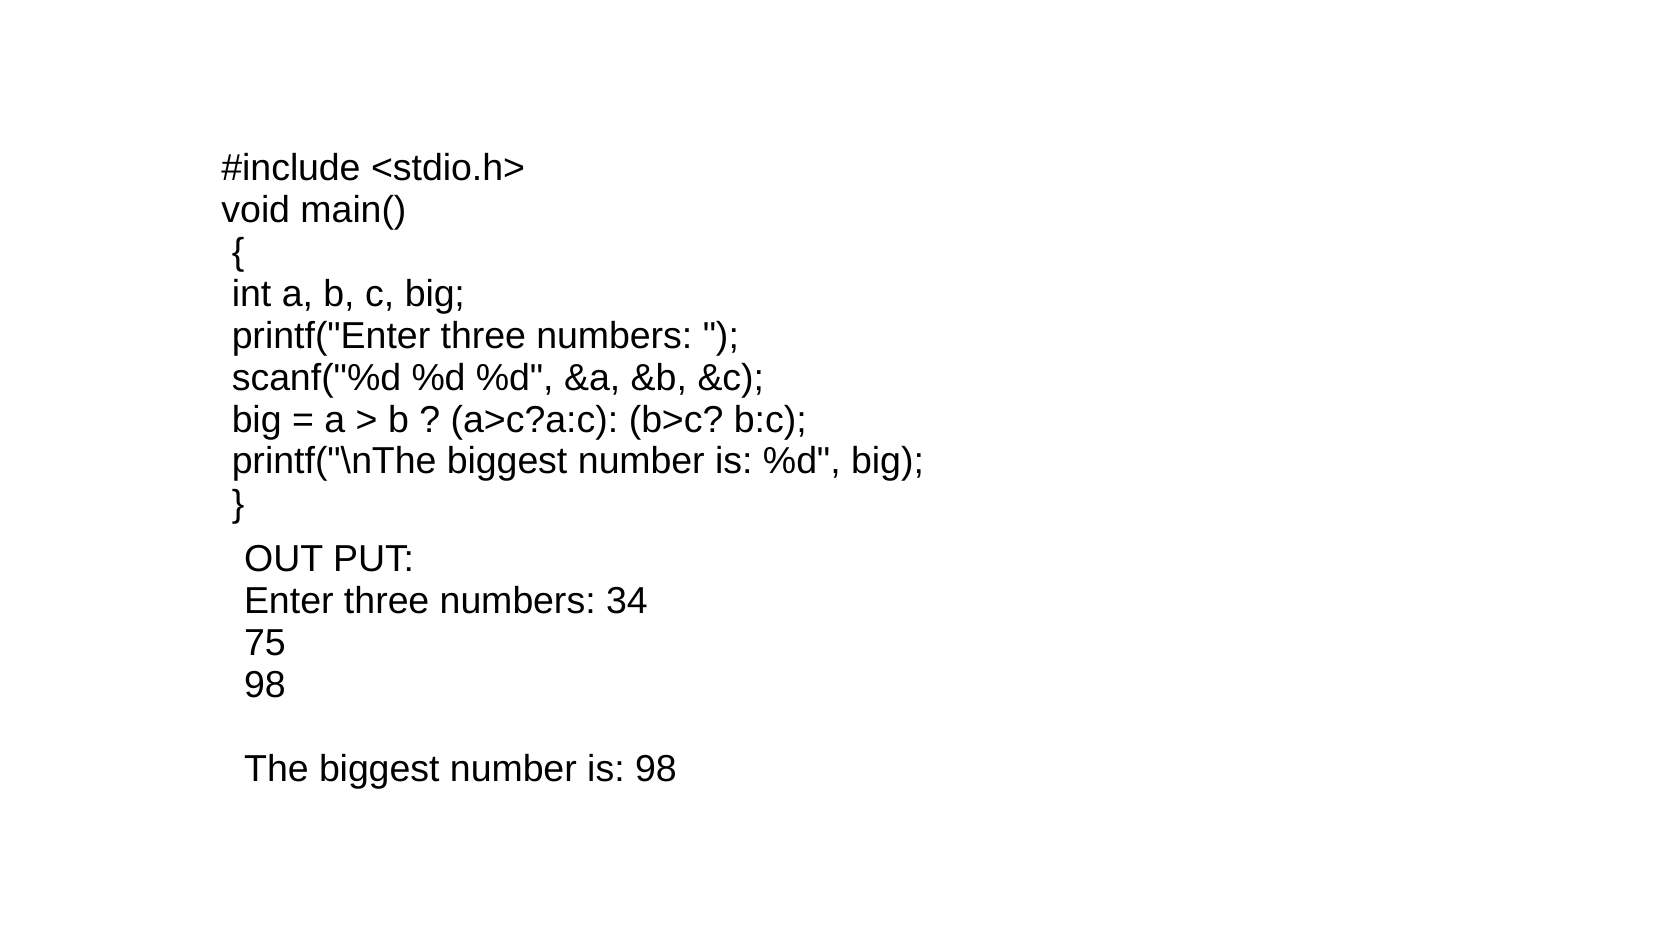

#include <stdio.h>
void main()
 {
 int a, b, c, big;
 printf("Enter three numbers: ");
 scanf("%d %d %d", &a, &b, &c);
 big = a > b ? (a>c?a:c): (b>c? b:c);
 printf("\nThe biggest number is: %d", big);
 }
OUT PUT:
Enter three numbers: 34
75
98
The biggest number is: 98